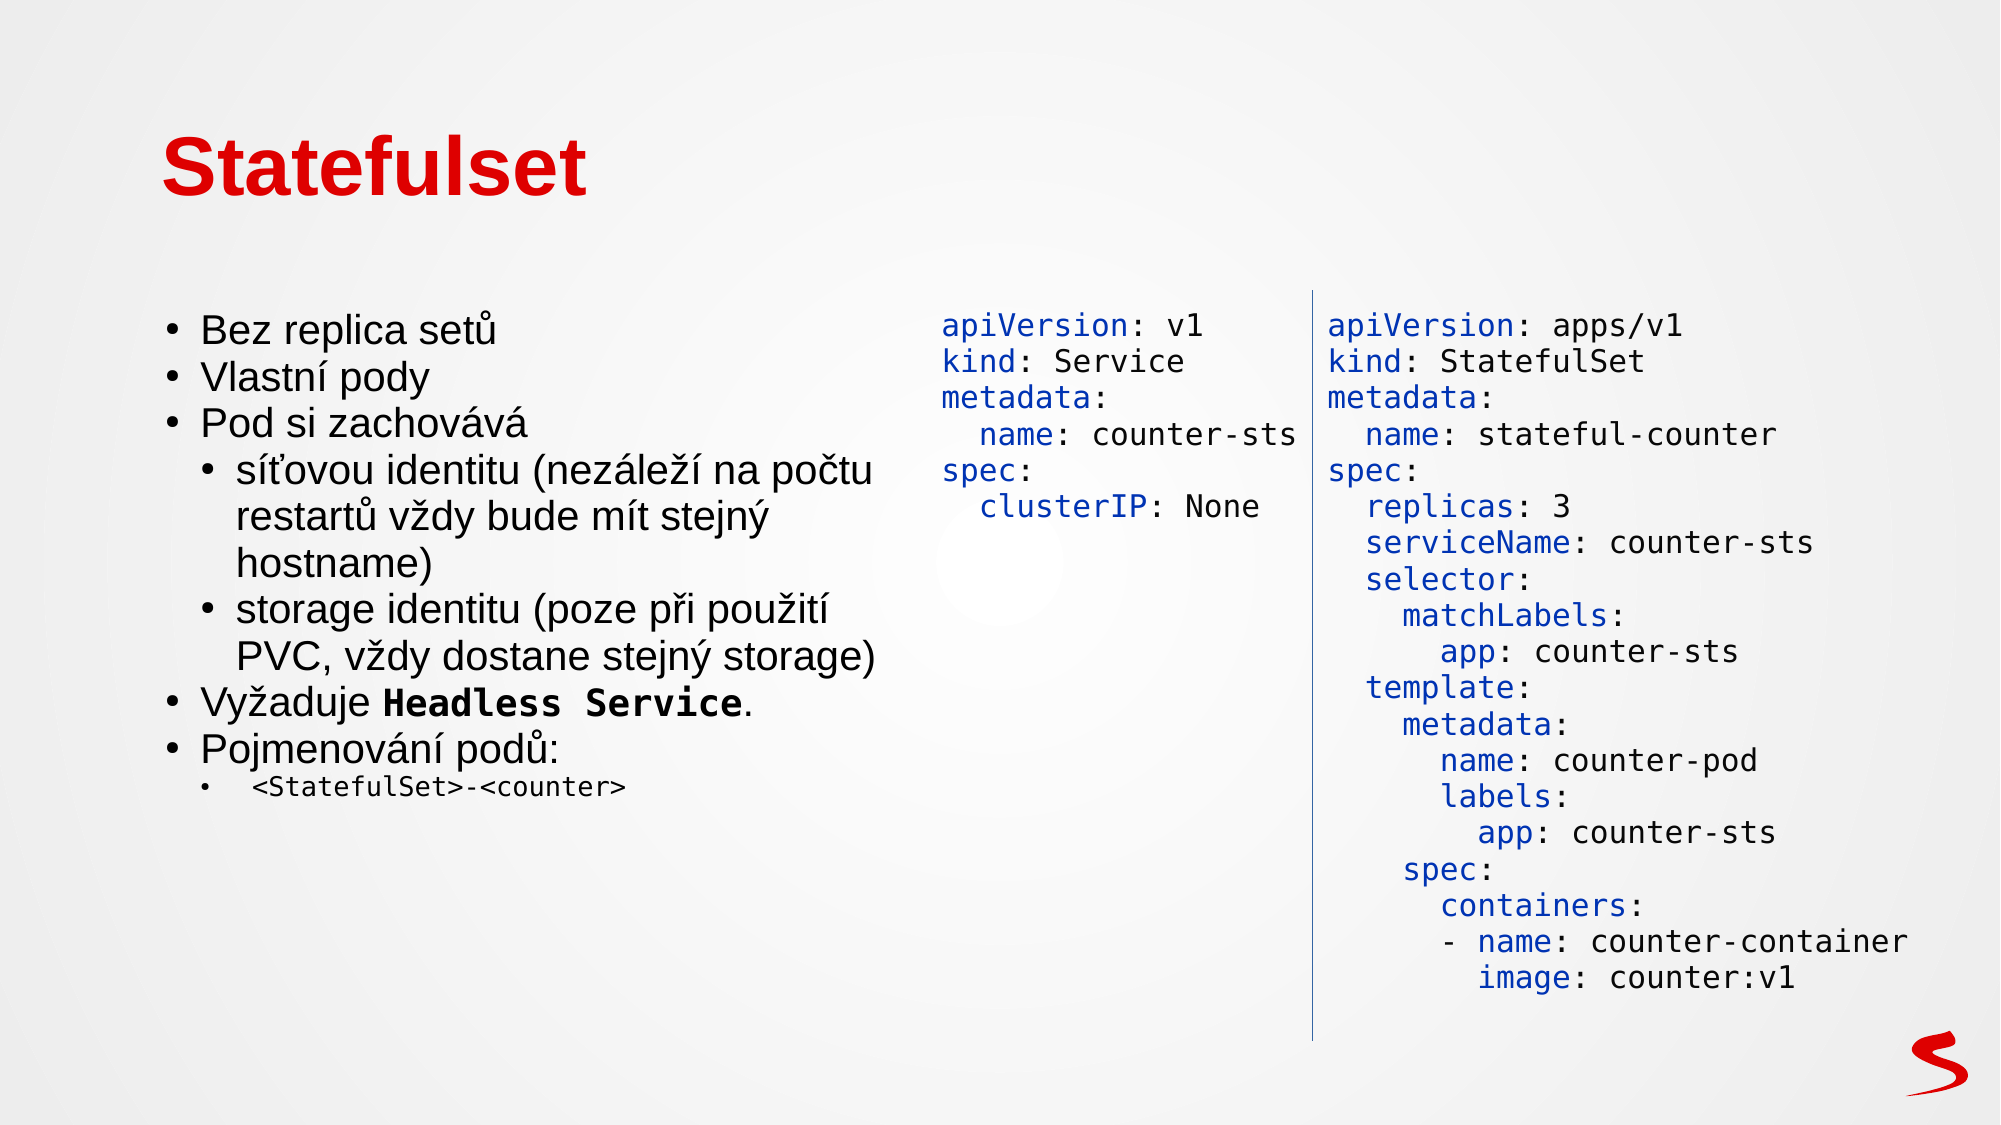

Statefulset
Bez replica setů
Vlastní pody
Pod si zachovává
síťovou identitu (nezáleží na počtu restartů vždy bude mít stejný hostname)
storage identitu (poze při použití PVC, vždy dostane stejný storage)
Vyžaduje Headless Service.
Pojmenování podů:
 <StatefulSet>-<counter>
apiVersion: v1
kind: Service
metadata:
 name: counter-sts
spec:
 clusterIP: None
apiVersion: apps/v1
kind: StatefulSet
metadata:
 name: stateful-counter
spec:
 replicas: 3
 serviceName: counter-sts
 selector:
 matchLabels:
 app: counter-sts
 template:
 metadata:
 name: counter-pod
 labels:
 app: counter-sts
 spec:
 containers:
 - name: counter-container
 image: counter:v1